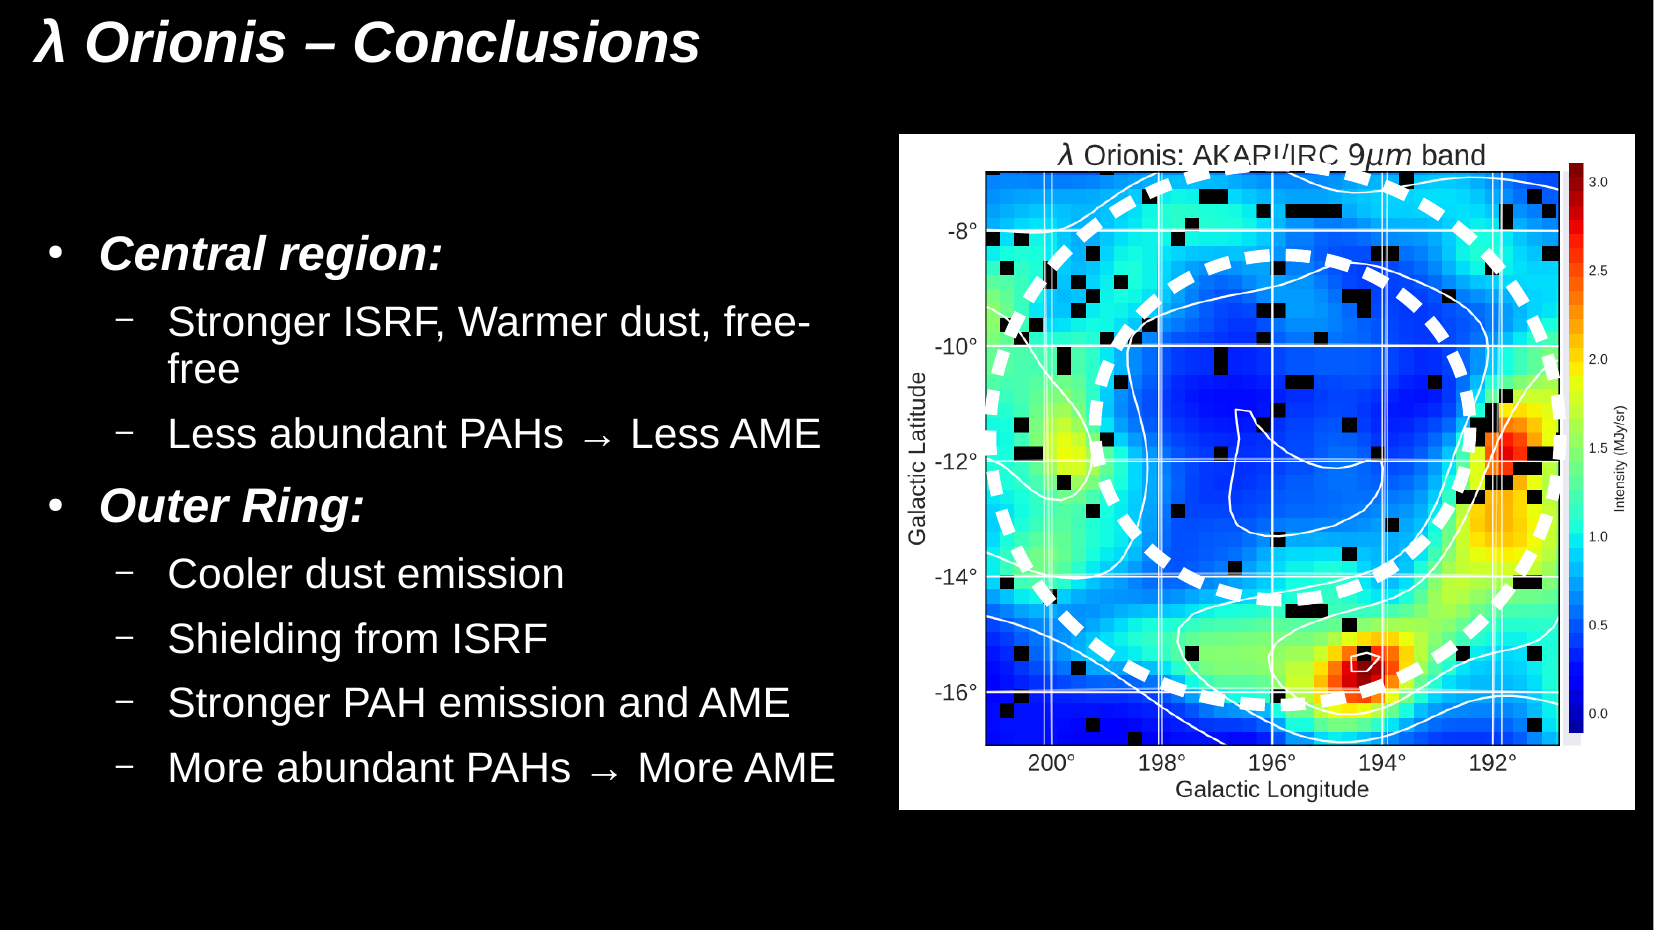

λ Orionis – Conclusions
# Central region:
Stronger ISRF, Warmer dust, free-free
Less abundant PAHs → Less AME
Outer Ring:
Cooler dust emission
Shielding from ISRF
Stronger PAH emission and AME
More abundant PAHs → More AME